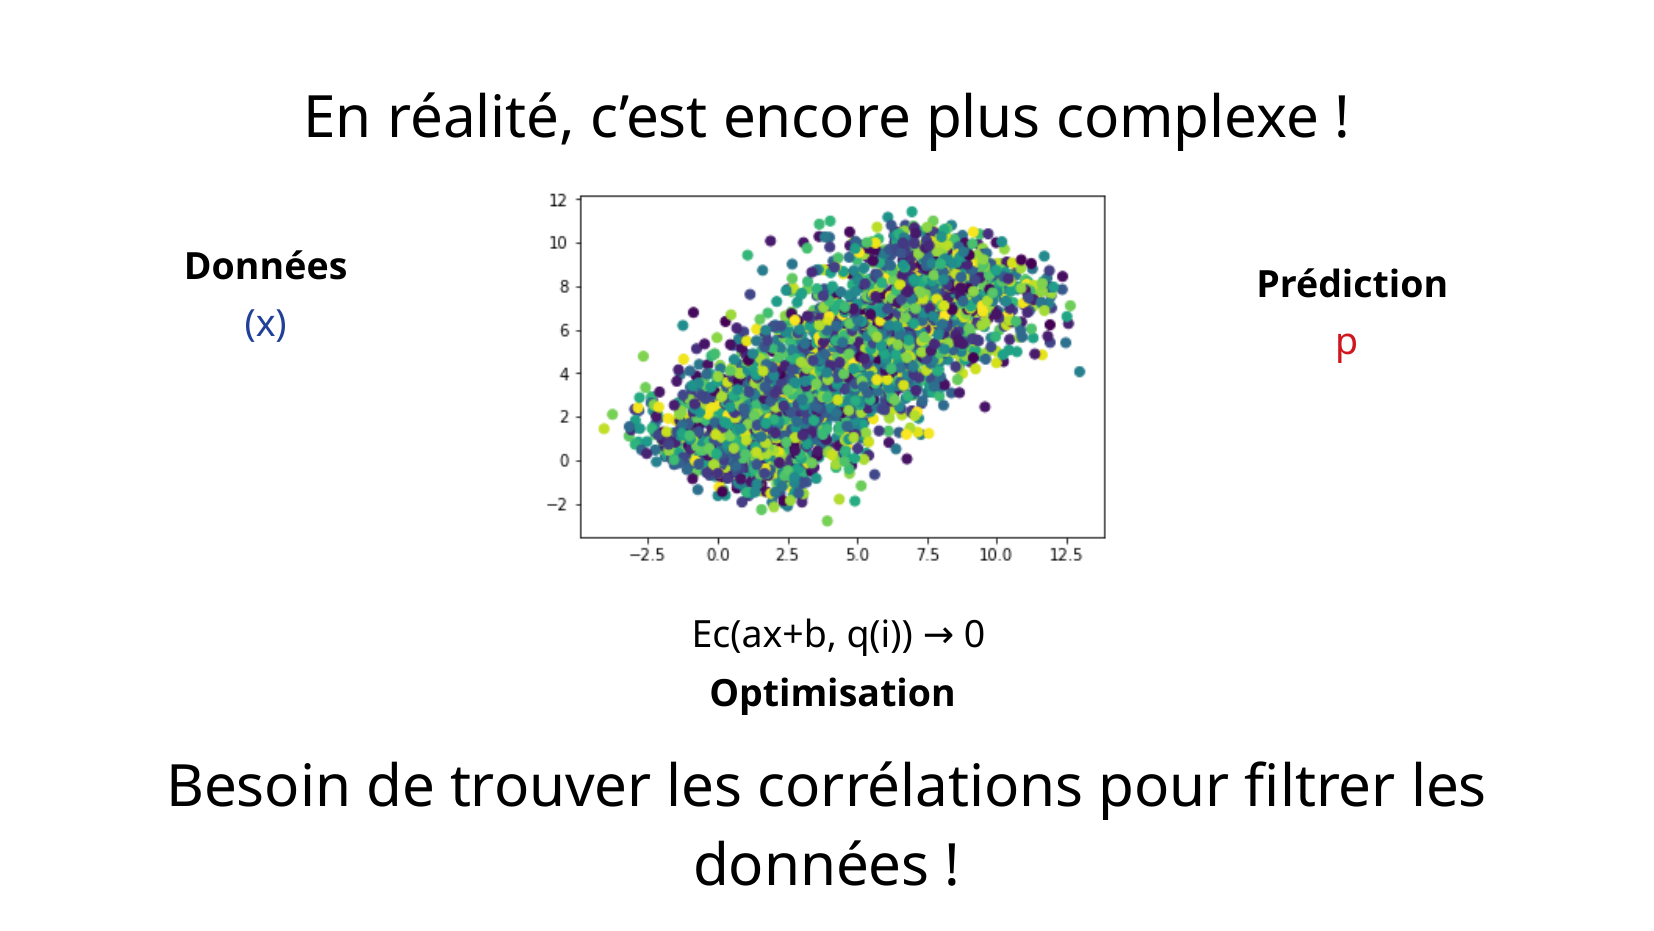

# En réalité, c’est encore plus complexe !
Données
Prédiction
(x)
p
Ec(ax+b, q(i)) → 0
Optimisation
Besoin de trouver les corrélations pour filtrer les données !